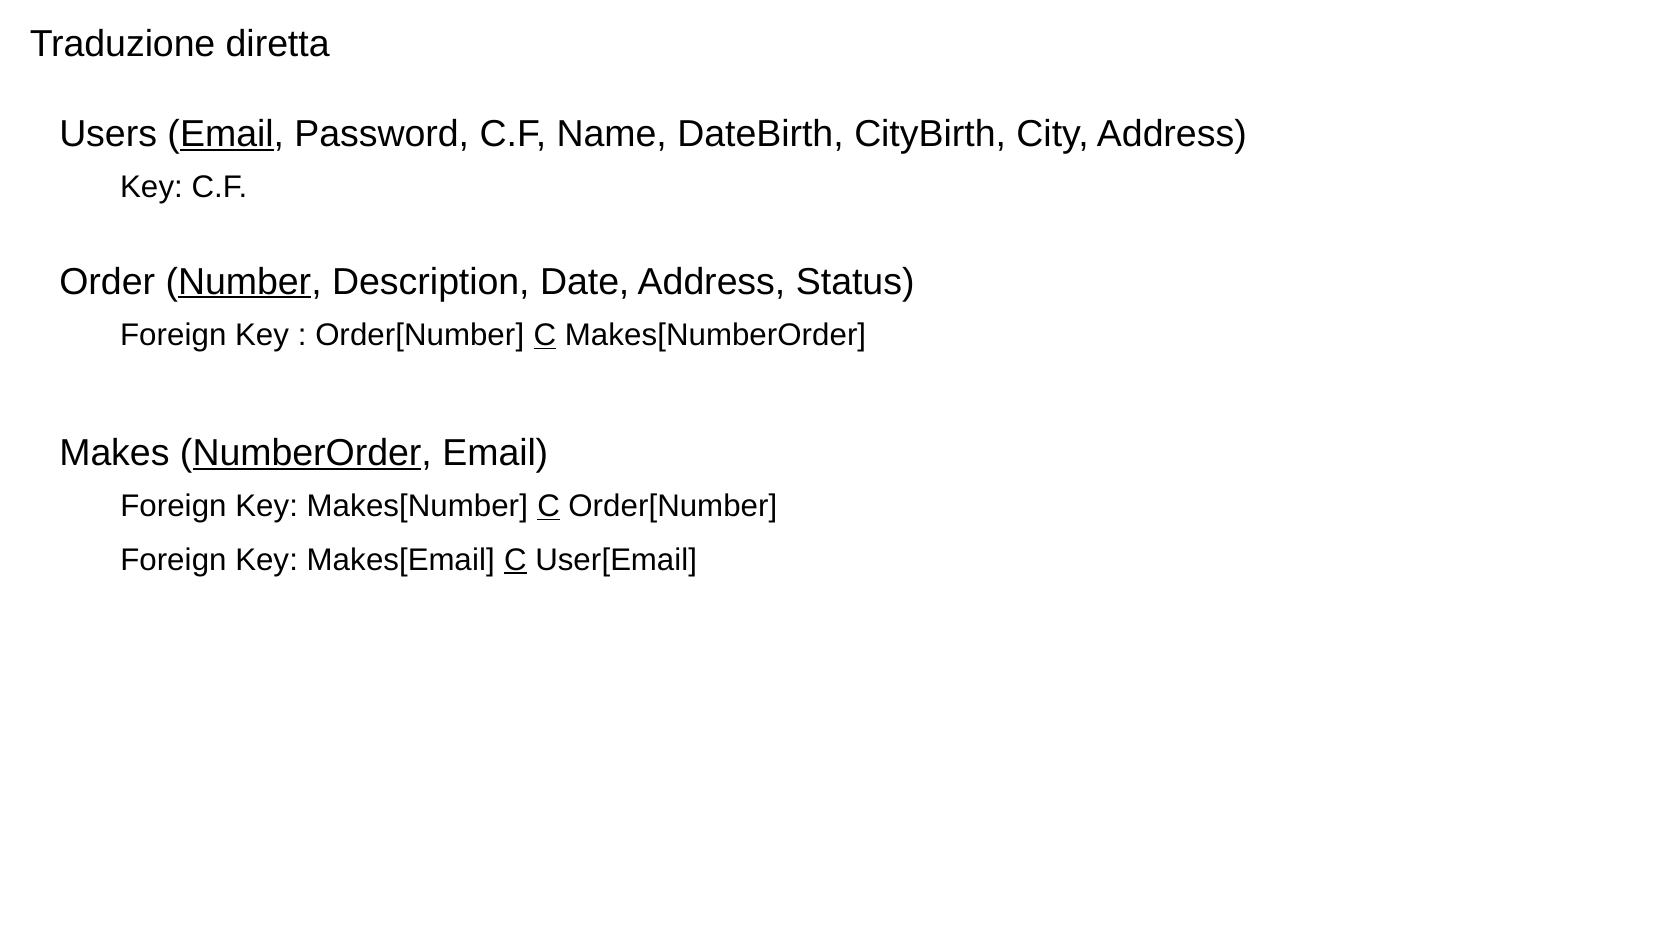

Traduzione diretta
Users (Email, Password, C.F, Name, DateBirth, CityBirth, City, Address)
Key: C.F.
Order (Number, Description, Date, Address, Status)
Foreign Key : Order[Number] C Makes[NumberOrder]
Makes (NumberOrder, Email)
Foreign Key: Makes[Number] C Order[Number]
Foreign Key: Makes[Email] C User[Email]